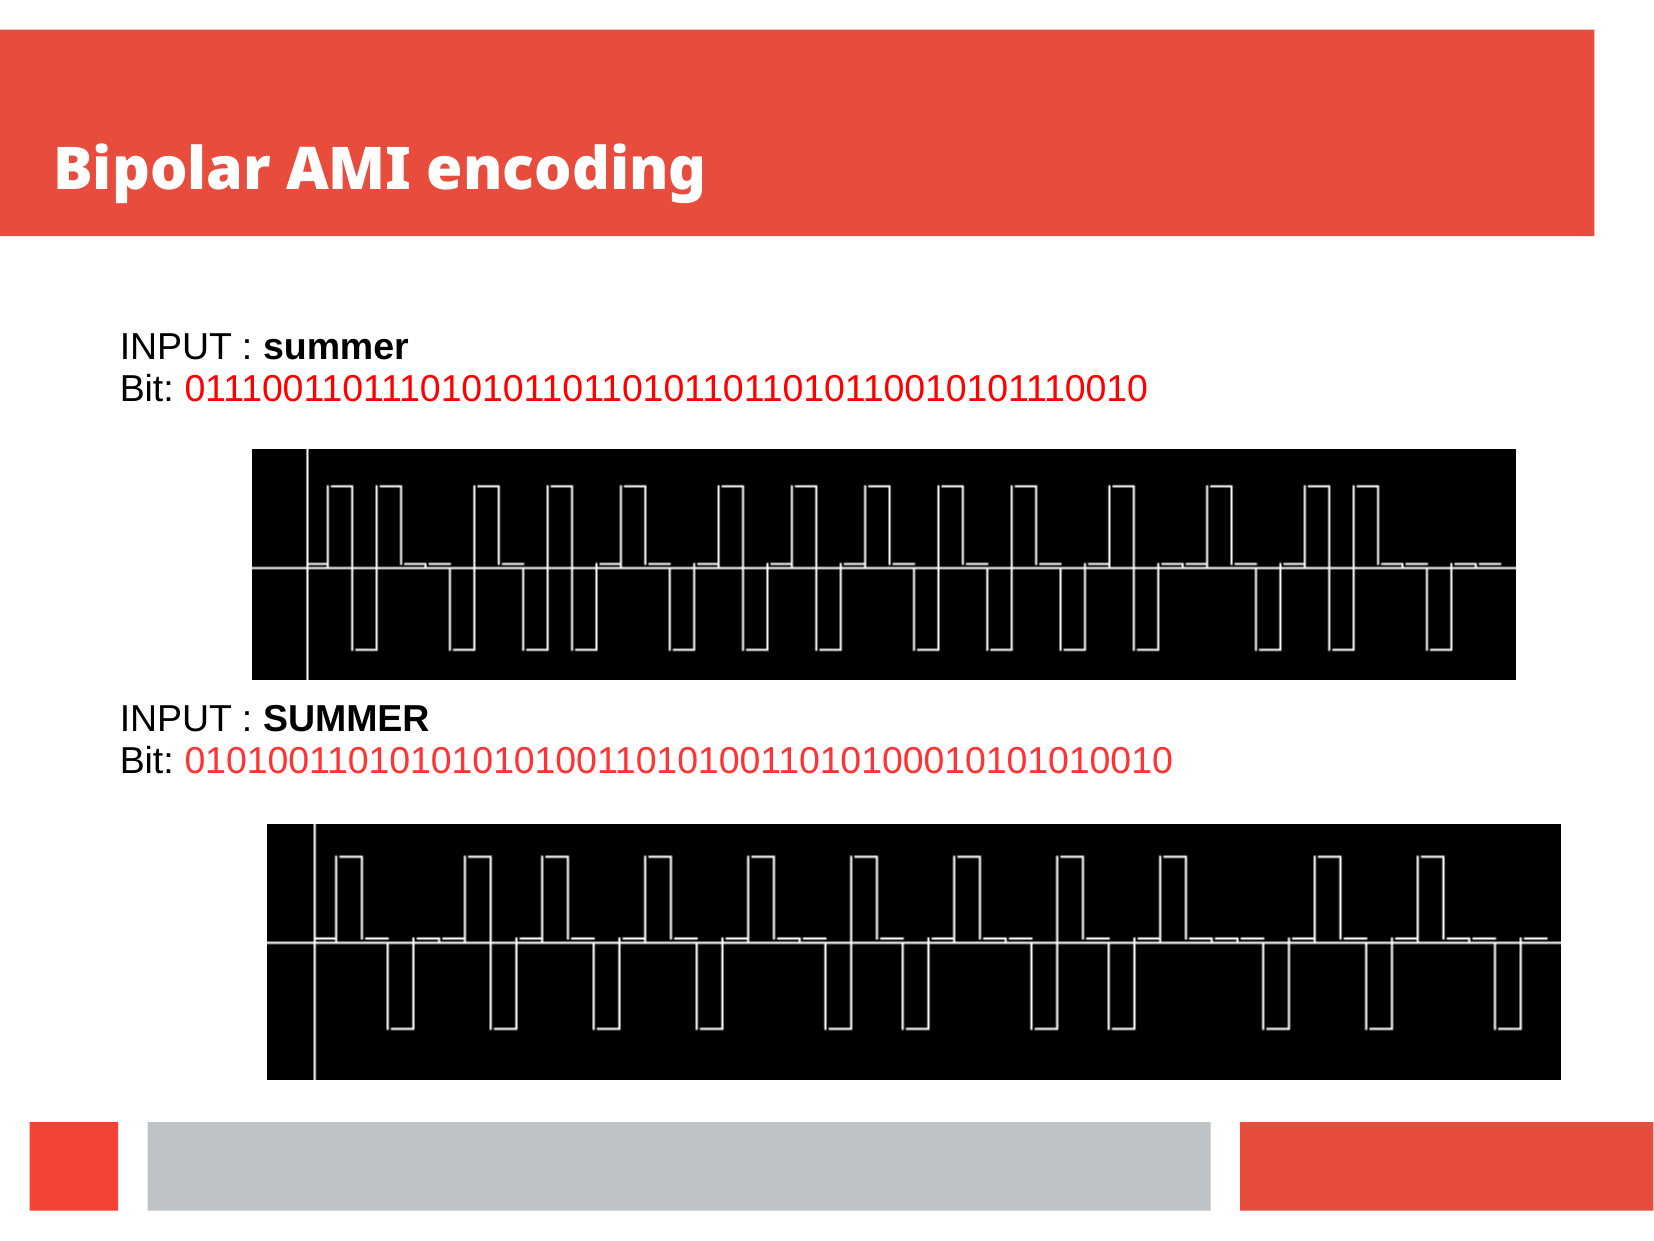

# Bipolar AMI encoding
INPUT : summer
Bit: 011100110111010101101101011011010110010101110010
INPUT : SUMMER
Bit: 010100110101010101001101010011010100010101010010